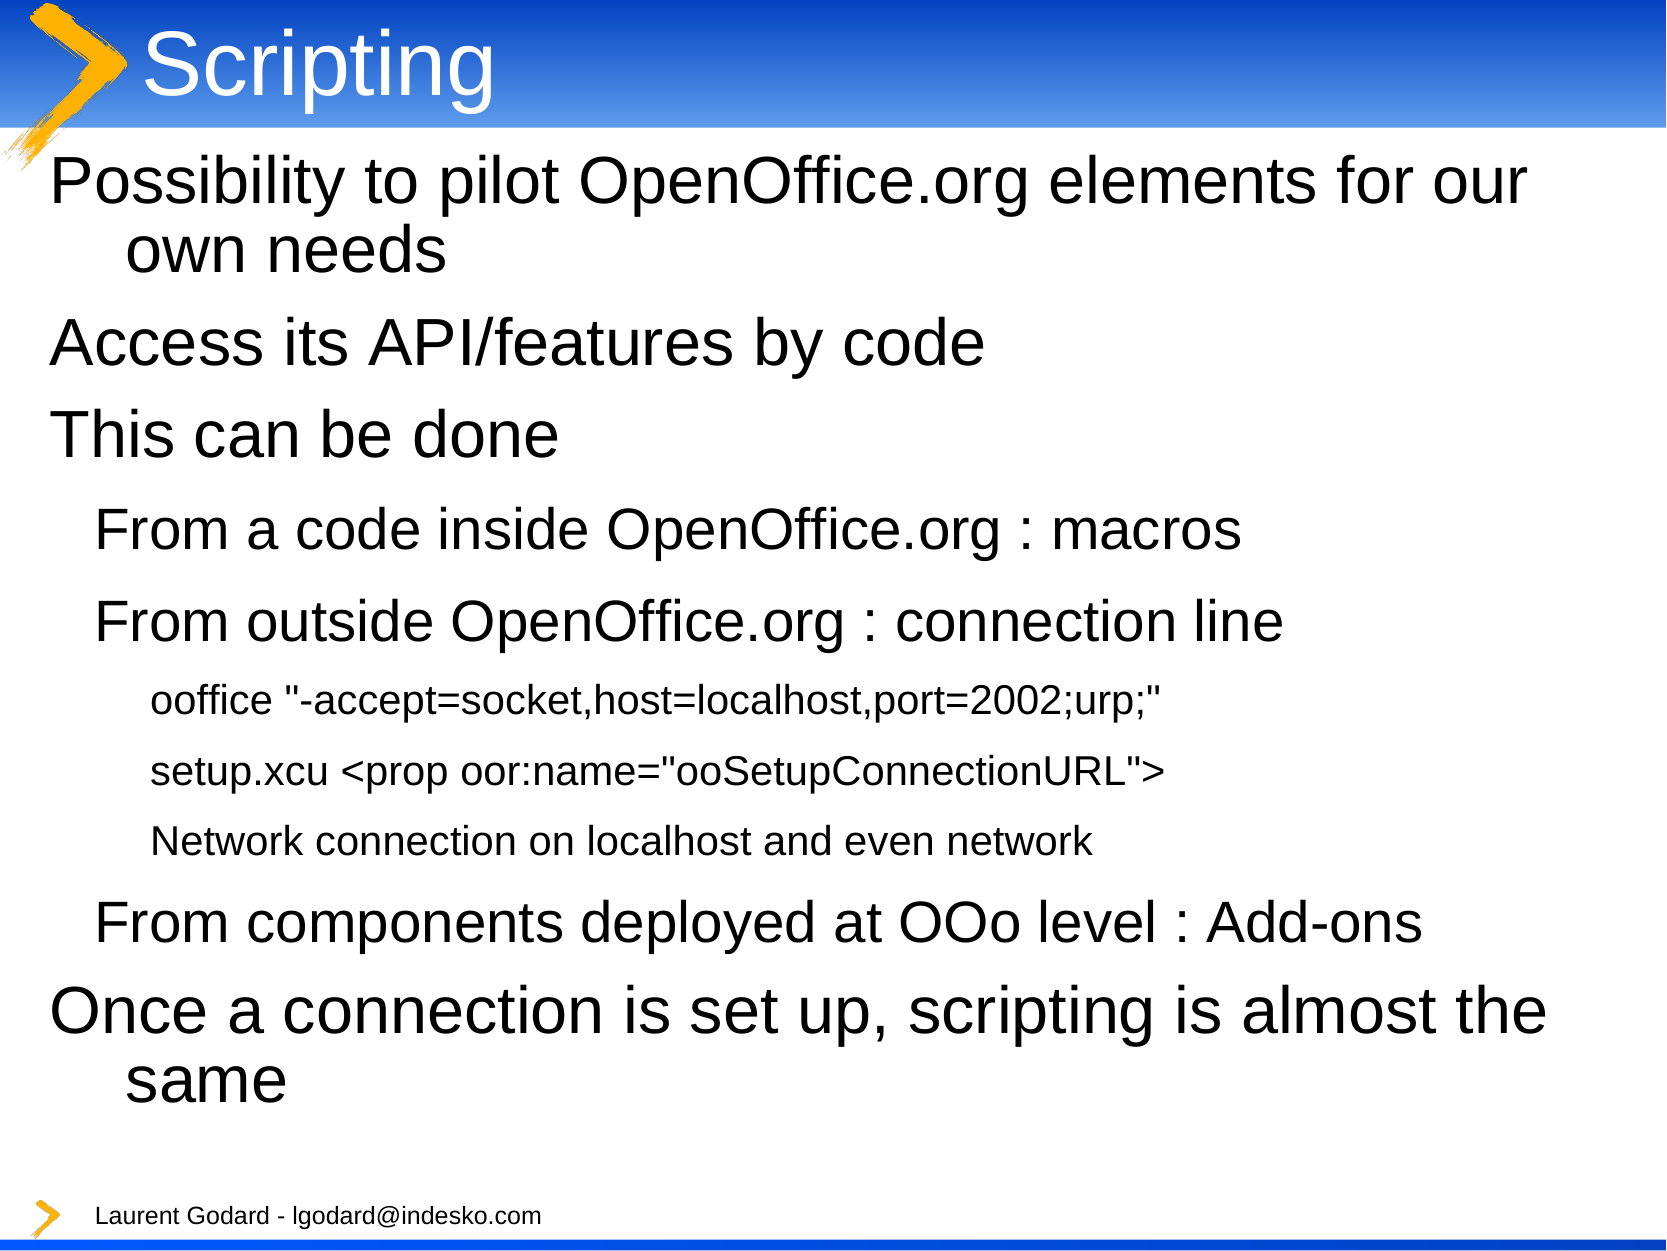

# Scripting
Possibility to pilot OpenOffice.org elements for our own needs
Access its API/features by code
This can be done
From a code inside OpenOffice.org : macros
From outside OpenOffice.org : connection line
ooffice "-accept=socket,host=localhost,port=2002;urp;"
setup.xcu <prop oor:name="ooSetupConnectionURL">
Network connection on localhost and even network
From components deployed at OOo level : Add-ons
Once a connection is set up, scripting is almost the same